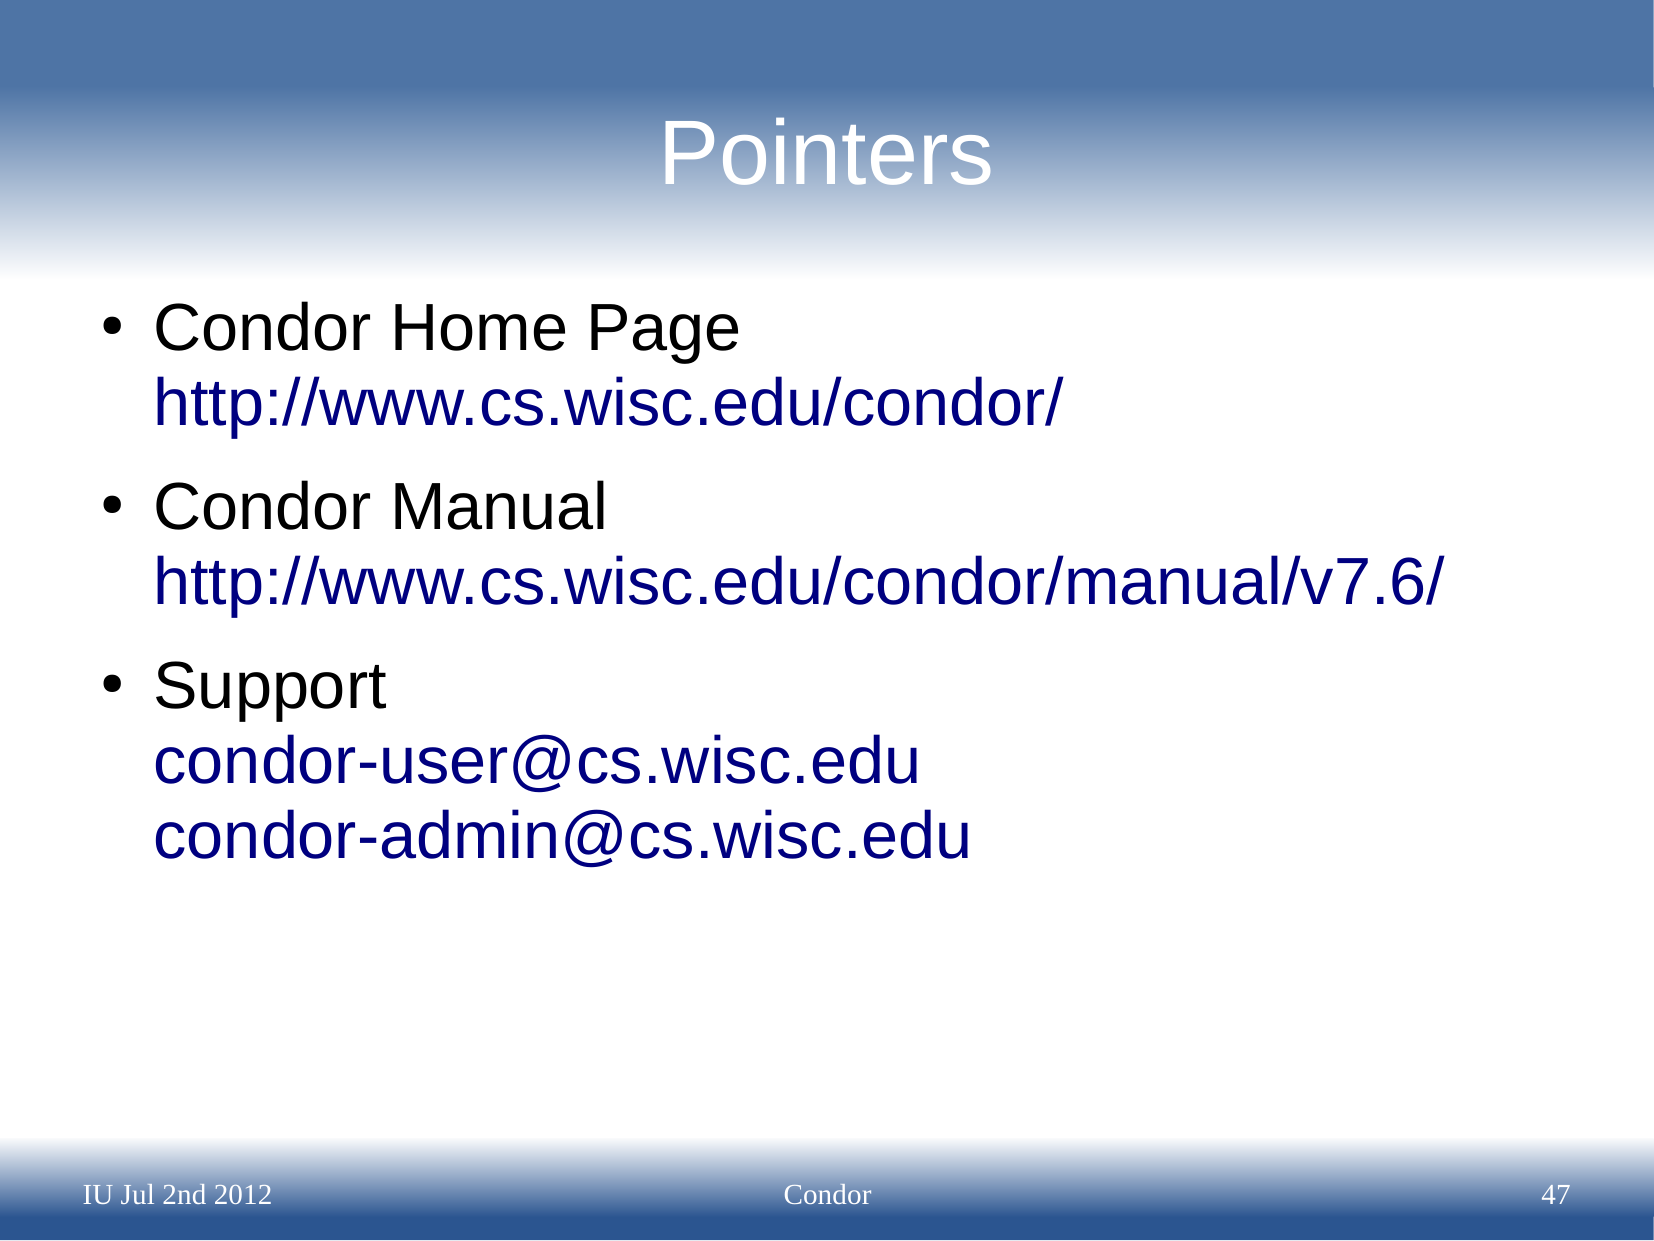

# Pointers
Condor Home Page
http://www.cs.wisc.edu/condor/
Condor Manual
http://www.cs.wisc.edu/condor/manual/v7.6/
Support
condor-user@cs.wisc.edu
condor-admin@cs.wisc.edu
IU Jul 2nd 2012
Condor
47